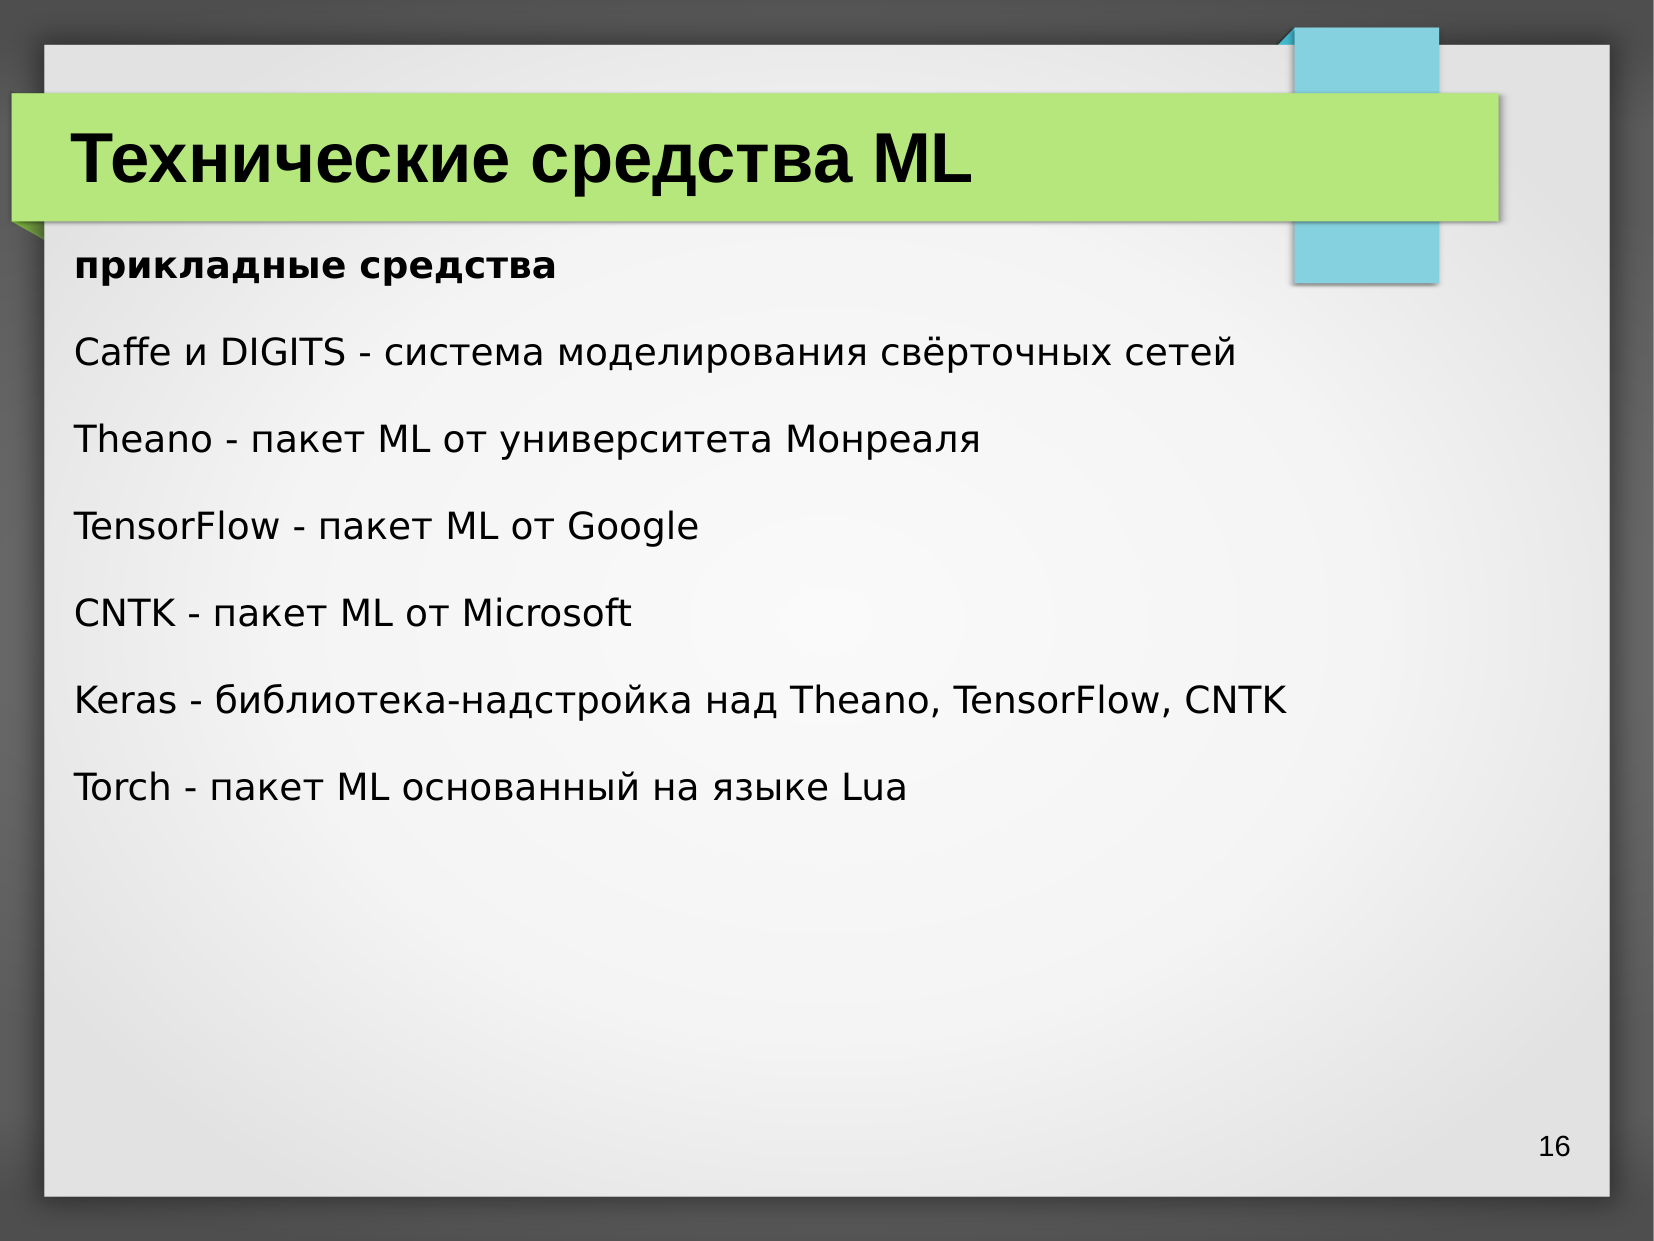

# Технические средства ML
прикладные средства
Caffe и DIGITS - система моделирования свёрточных сетей
Theano - пакет ML от университета Монреаля
TensorFlow - пакет ML от Google
CNTK - пакет ML от Microsoft
Keras - библиотека-надстройка над Theano, TensorFlow, CNTK
Torch - пакет ML основанный на языке Lua
16